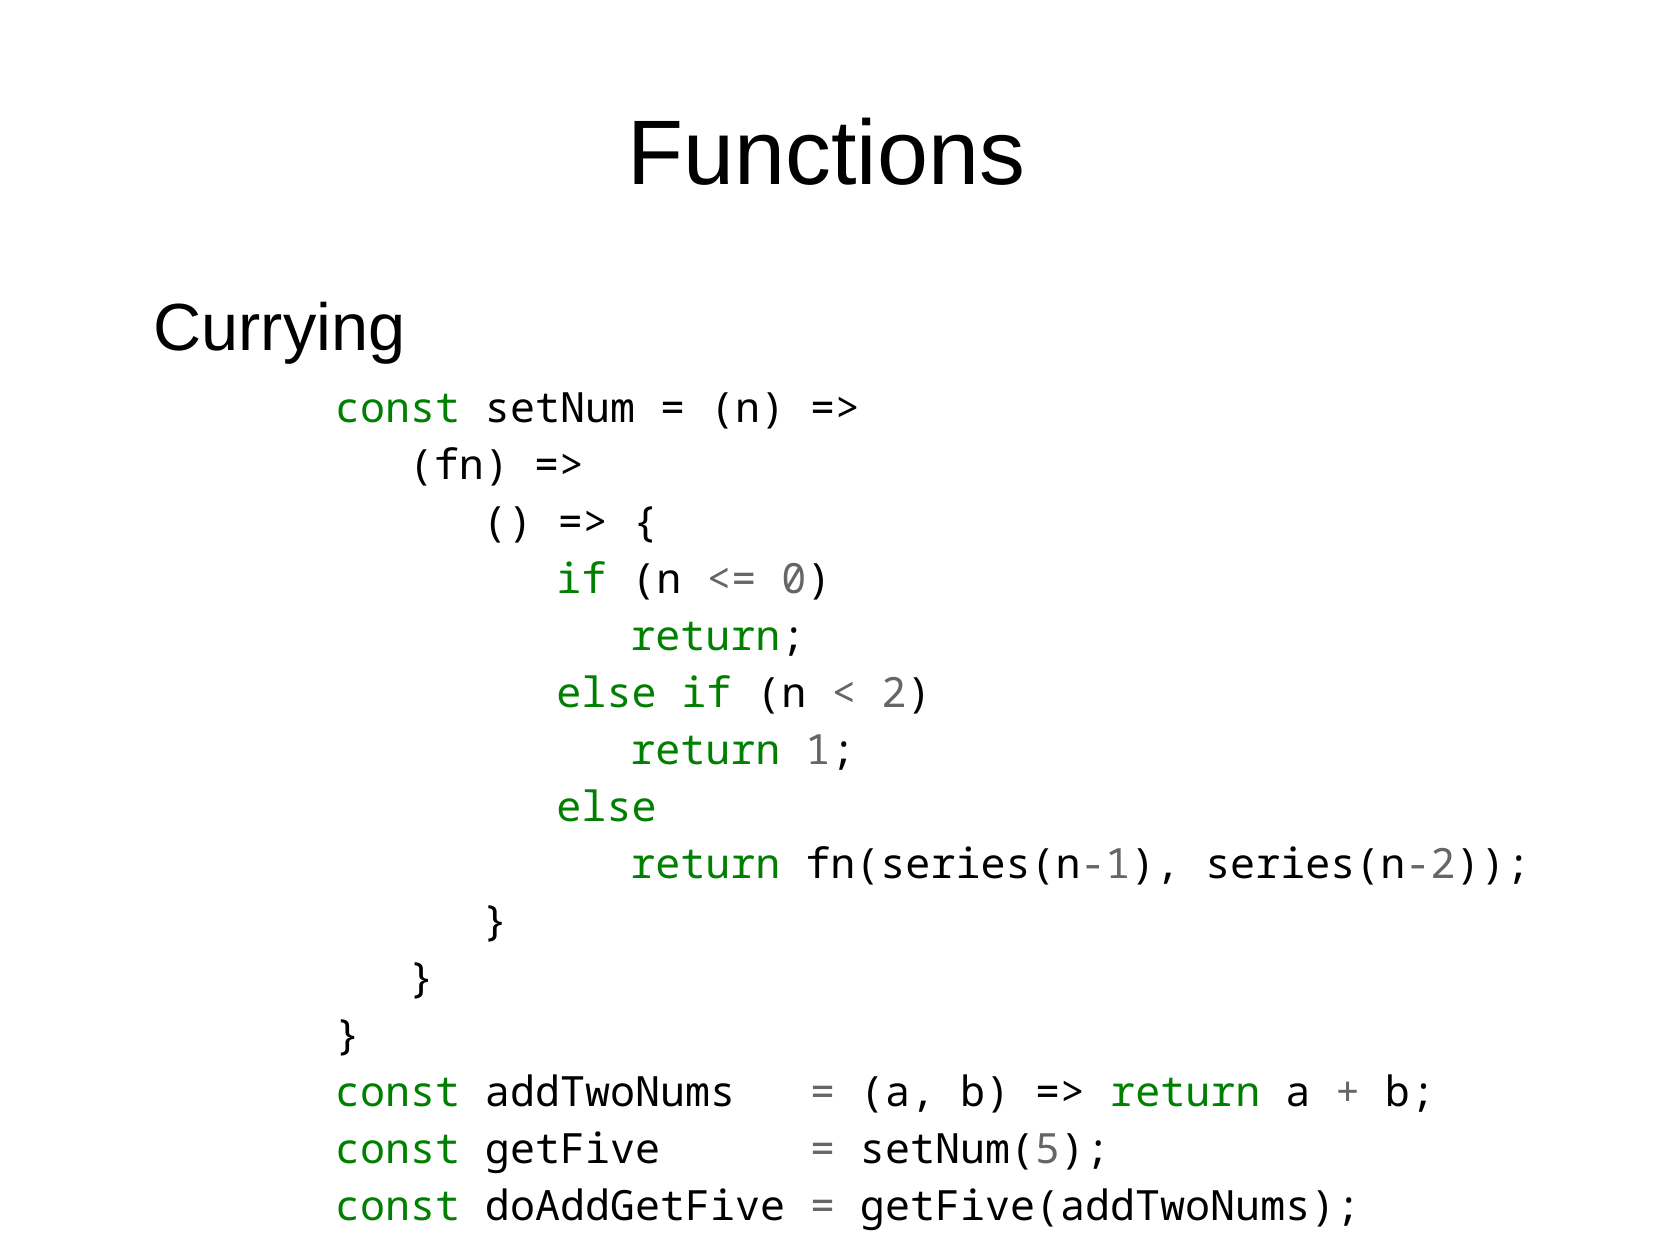

# Functions
Currying
const setNum = (n) =>
	(fn) =>
		() => {
			if (n <= 0)
				return;
			else if (n < 2)
				return 1;
			else
				return fn(series(n-1), series(n-2));
		}
	}
}
const addTwoNums = (a, b) => return a + b;
const getFive = setNum(5);
const doAddGetFive = getFive(addTwoNums);
doAddGetFive();